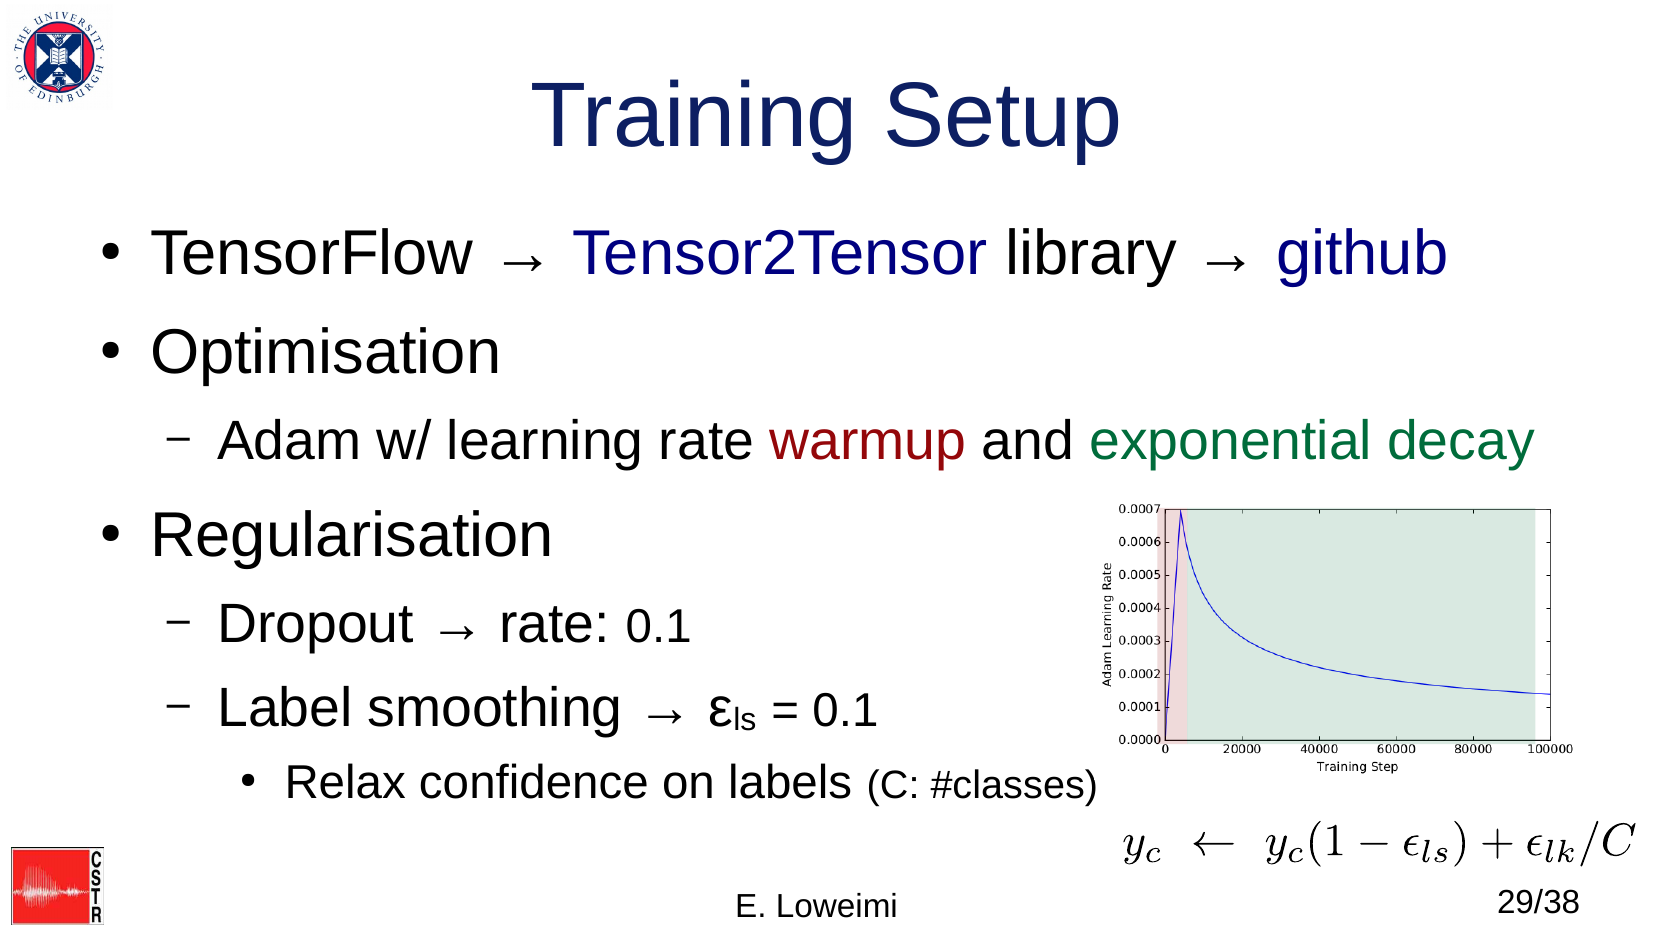

# Training Setup
TensorFlow → Tensor2Tensor library → github
Optimisation
Adam w/ learning rate warmup and exponential decay
Regularisation
Dropout → rate: 0.1
Label smoothing → εls = 0.1
Relax confidence on labels (C: #classes)
29/38
E. Loweimi